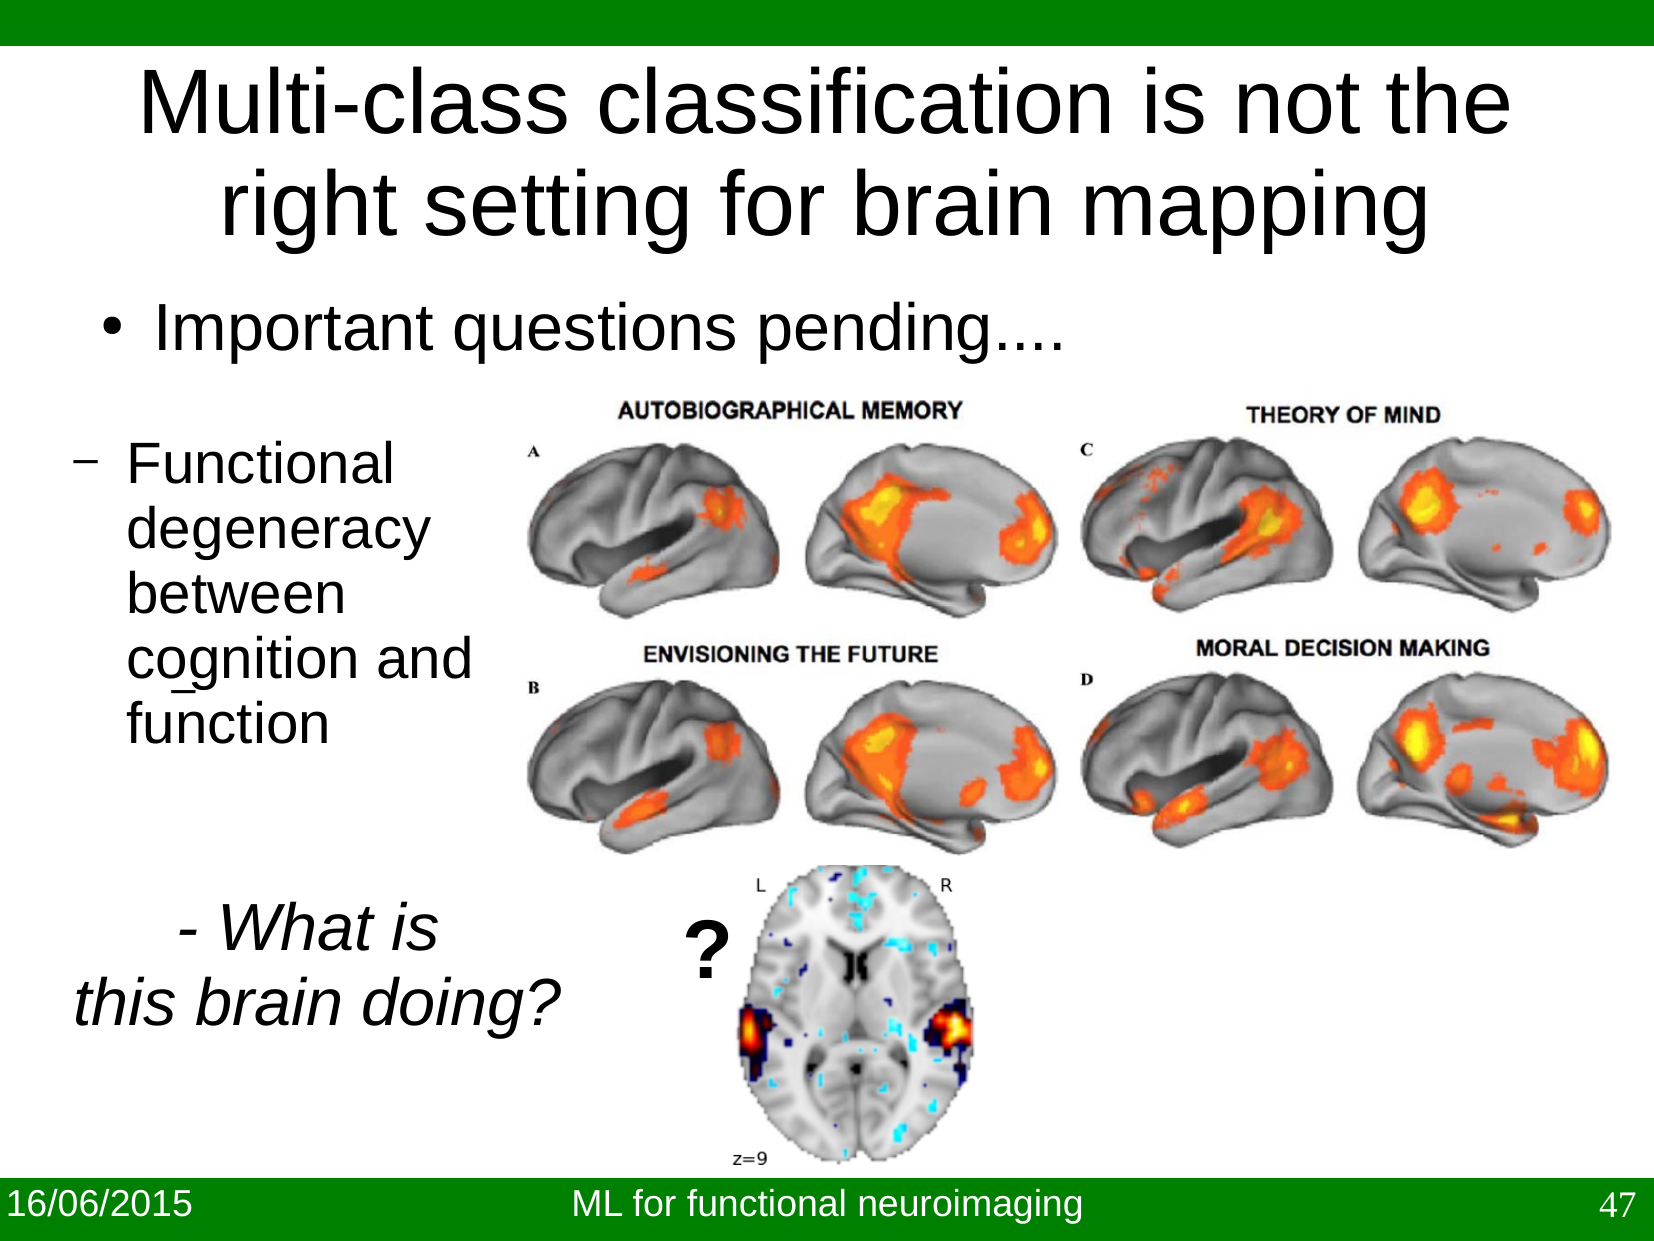

# Multi-class classification is not the right setting for brain mapping
Important questions pending....
Functional degeneracy between cognition and function
- What is
this brain doing?
?
47